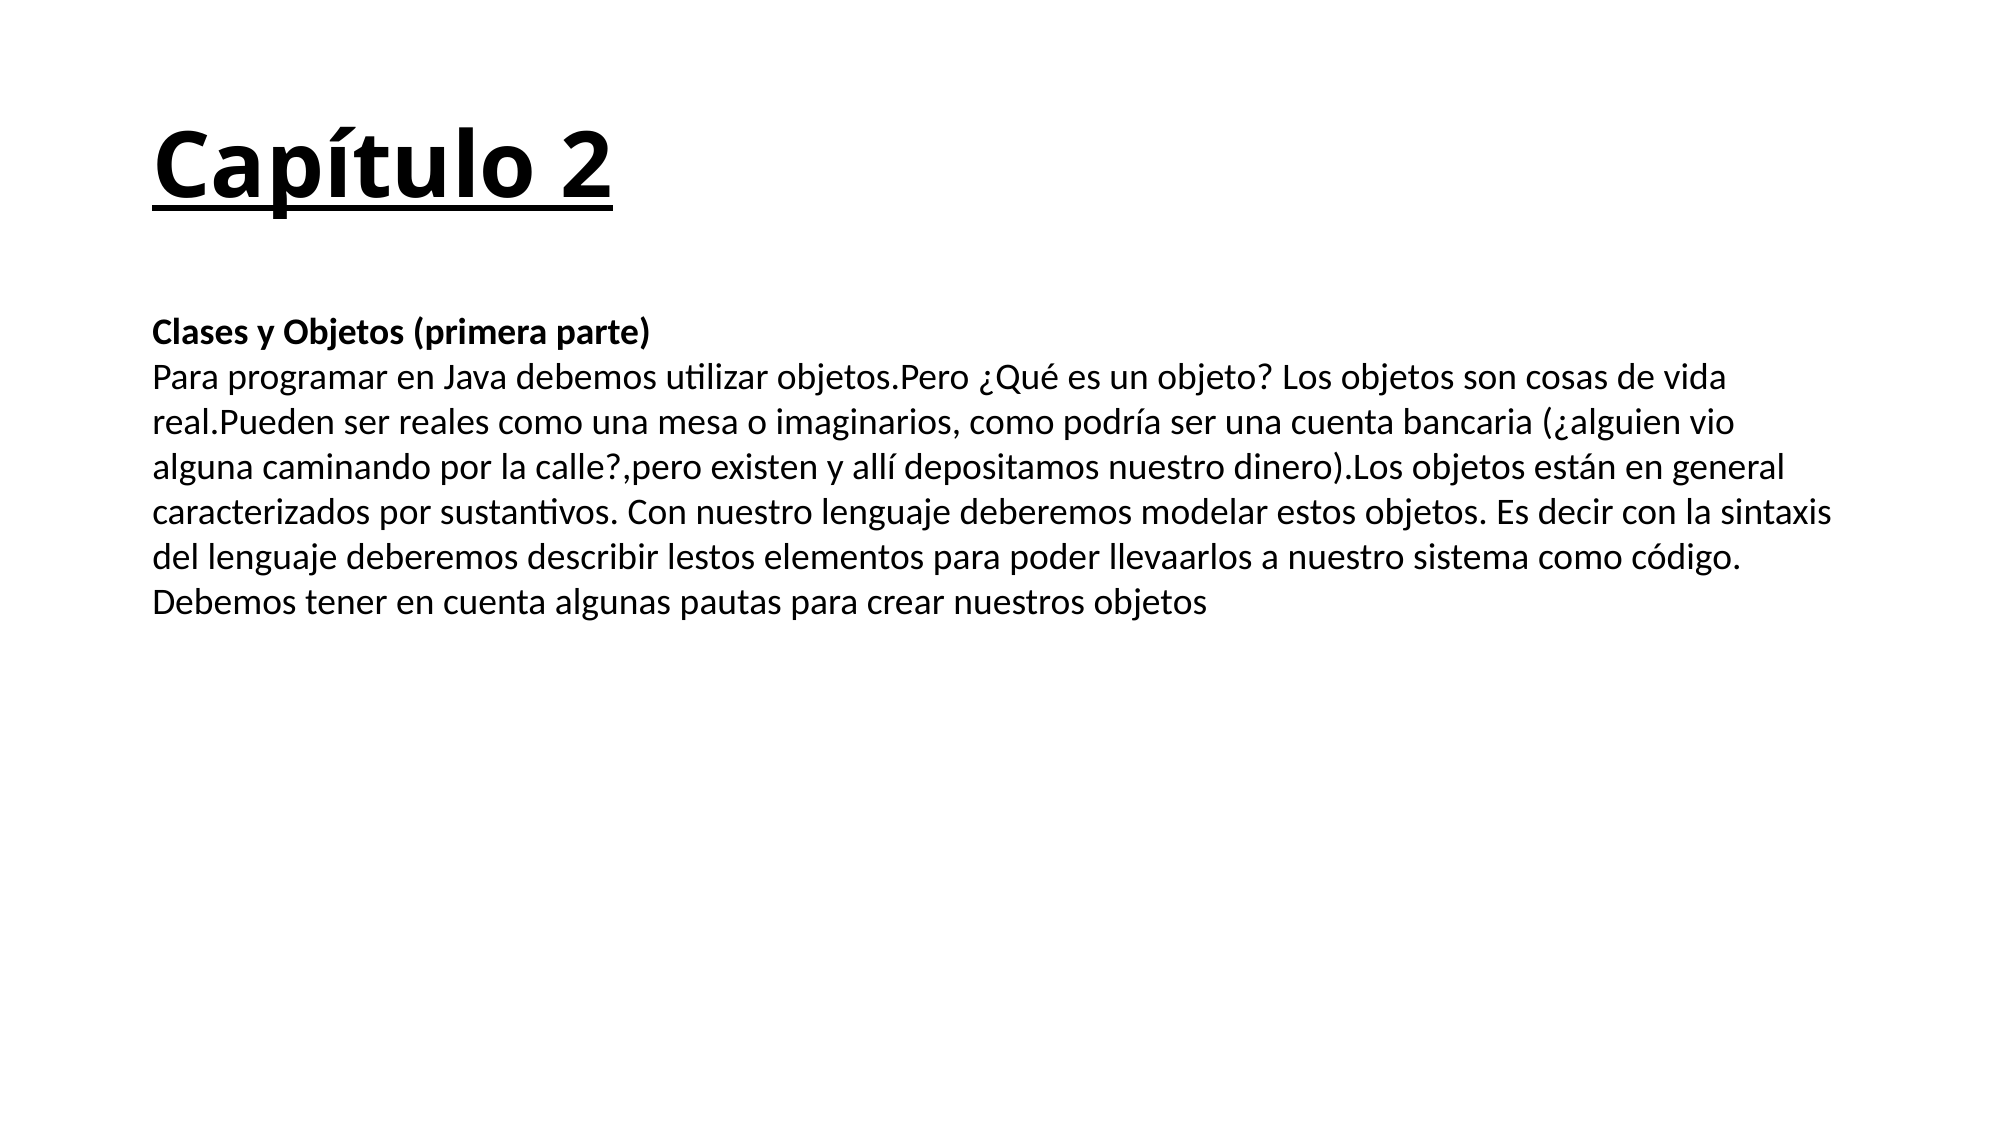

Capítulo 2
Clases y Objetos (primera parte)
Para programar en Java debemos utilizar objetos.Pero ¿Qué es un objeto? Los objetos son cosas de vida real.Pueden ser reales como una mesa o imaginarios, como podría ser una cuenta bancaria (¿alguien vio alguna caminando por la calle?,pero existen y allí depositamos nuestro dinero).Los objetos están en general caracterizados por sustantivos. Con nuestro lenguaje deberemos modelar estos objetos. Es decir con la sintaxis del lenguaje deberemos describir lestos elementos para poder llevaarlos a nuestro sistema como código. Debemos tener en cuenta algunas pautas para crear nuestros objetos